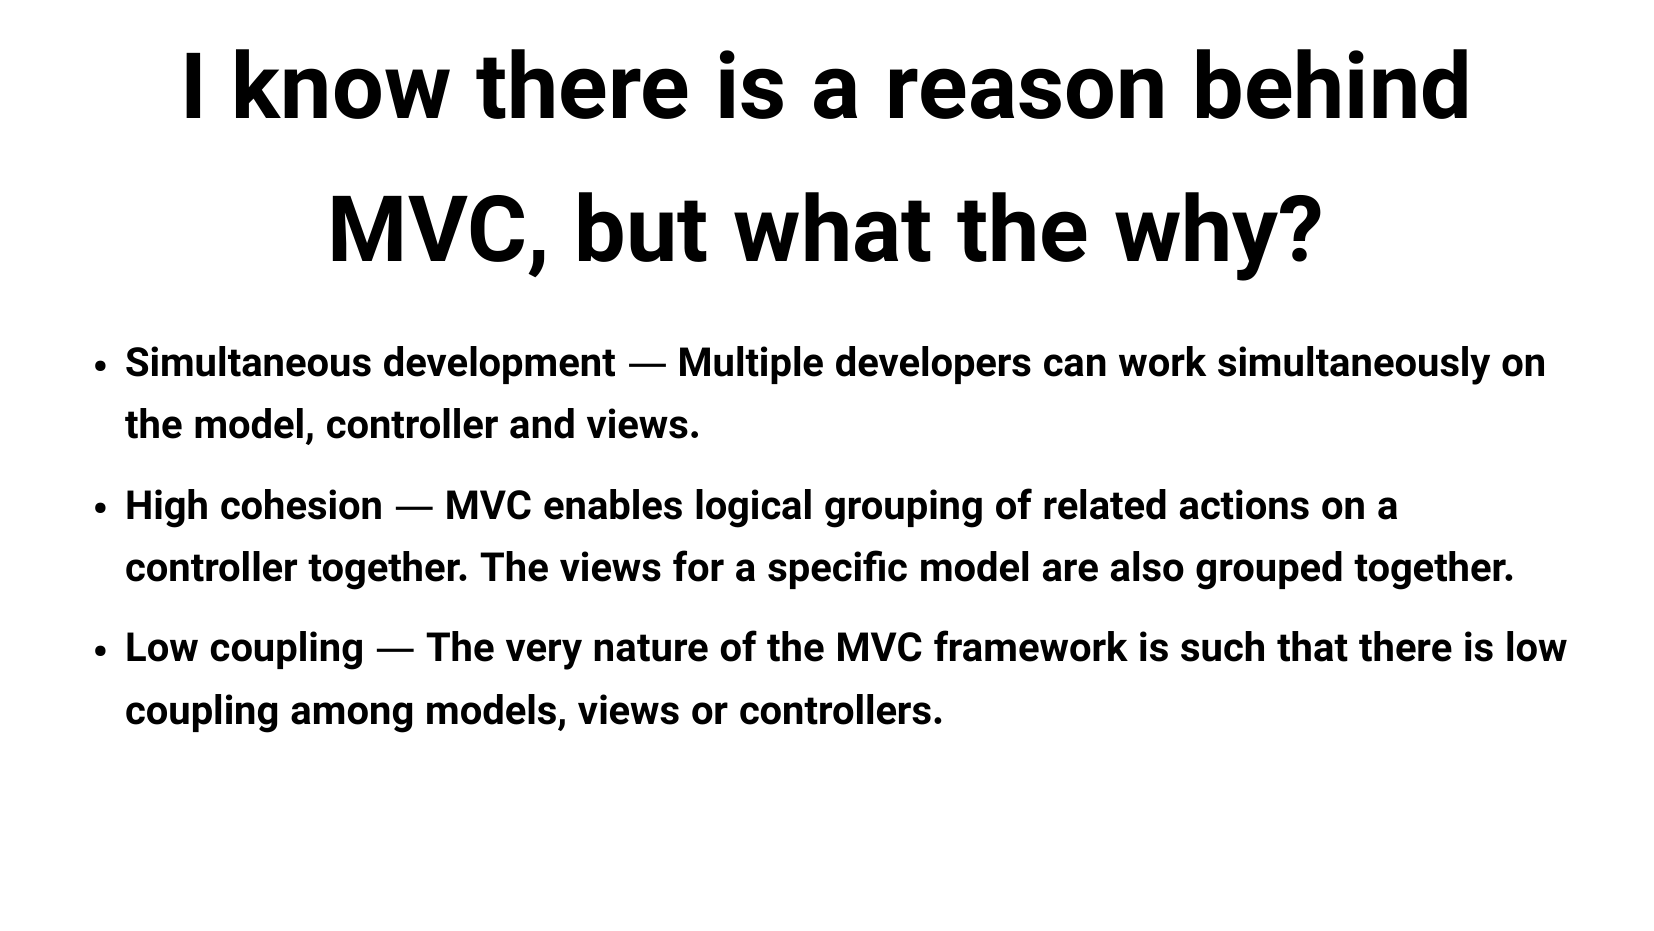

# I know there is a reason behind MVC, but what the why?
Simultaneous development — Multiple developers can work simultaneously on the model, controller and views.
High cohesion — MVC enables logical grouping of related actions on a controller together. The views for a specific model are also grouped together.
Low coupling — The very nature of the MVC framework is such that there is low coupling among models, views or controllers.